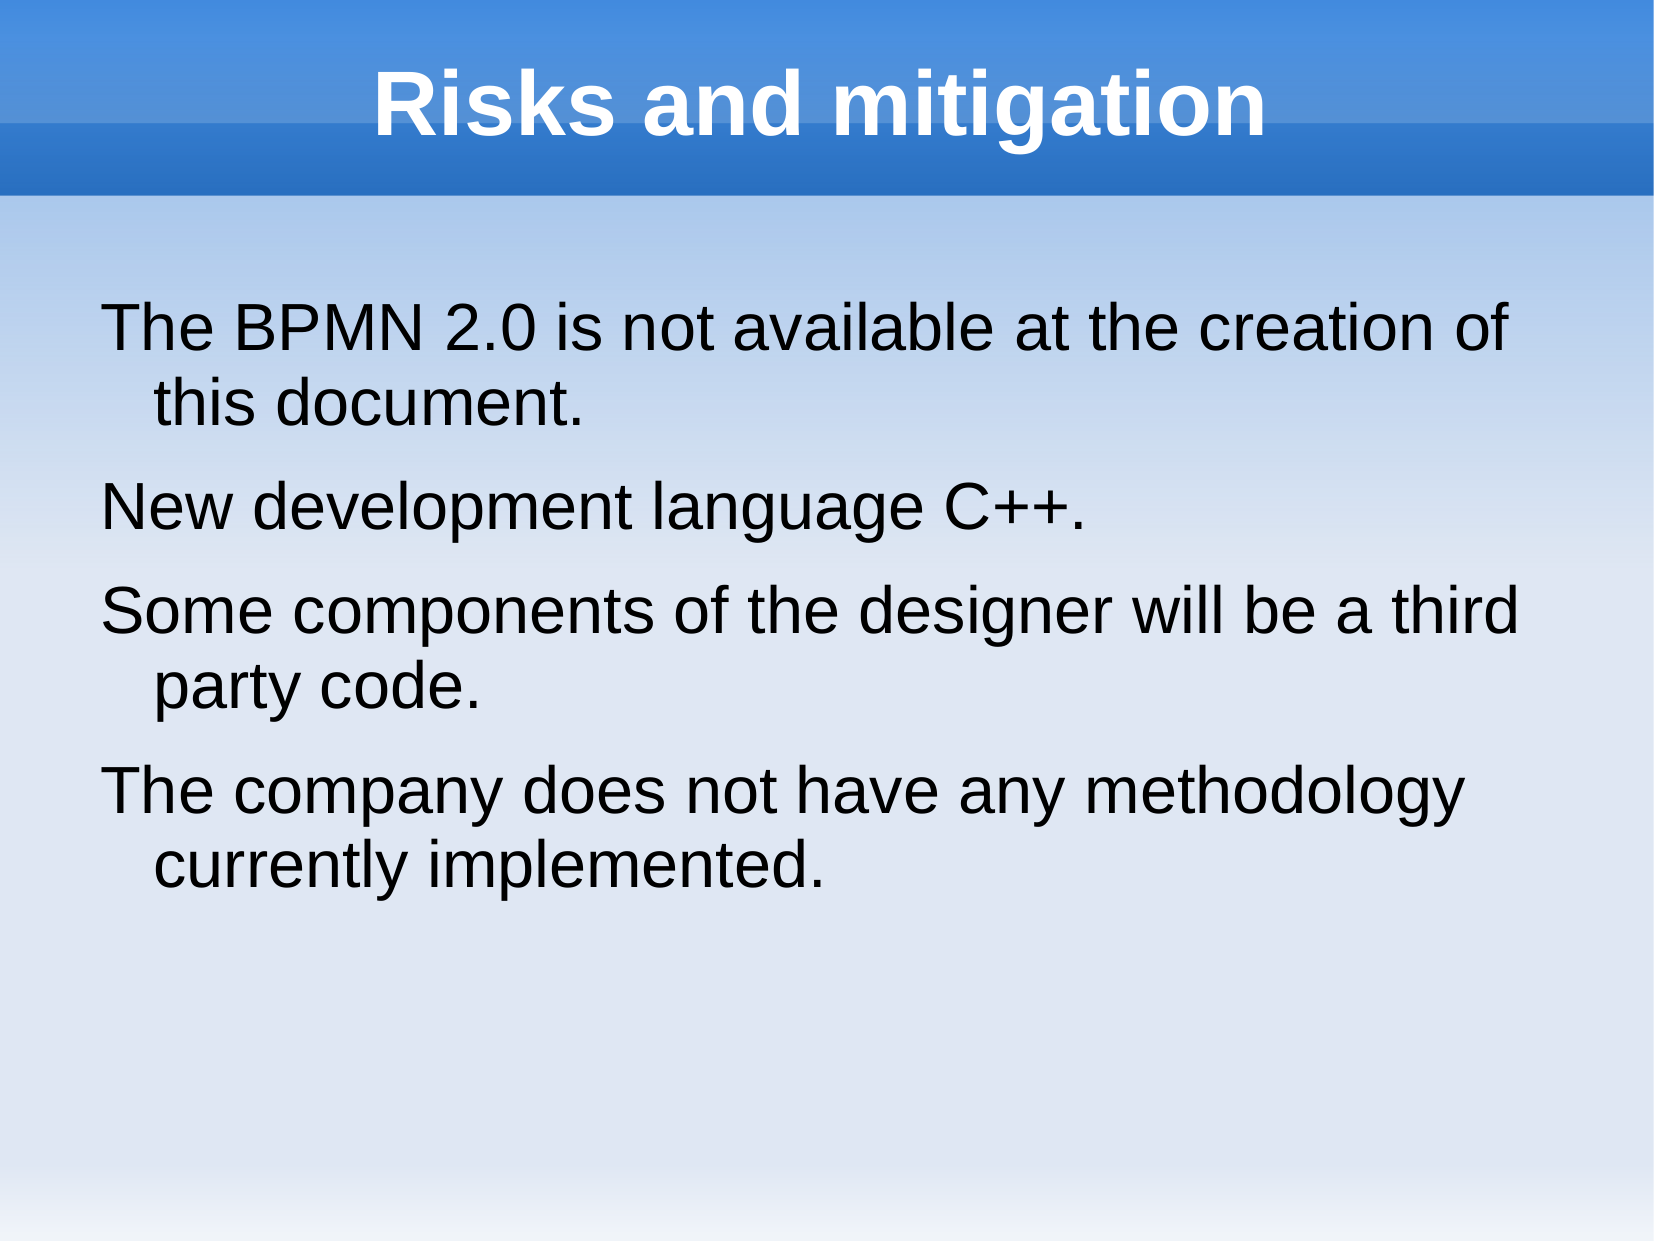

# Risks and mitigation
The BPMN 2.0 is not available at the creation of this document.
New development language C++.
Some components of the designer will be a third party code.
The company does not have any methodology currently implemented.